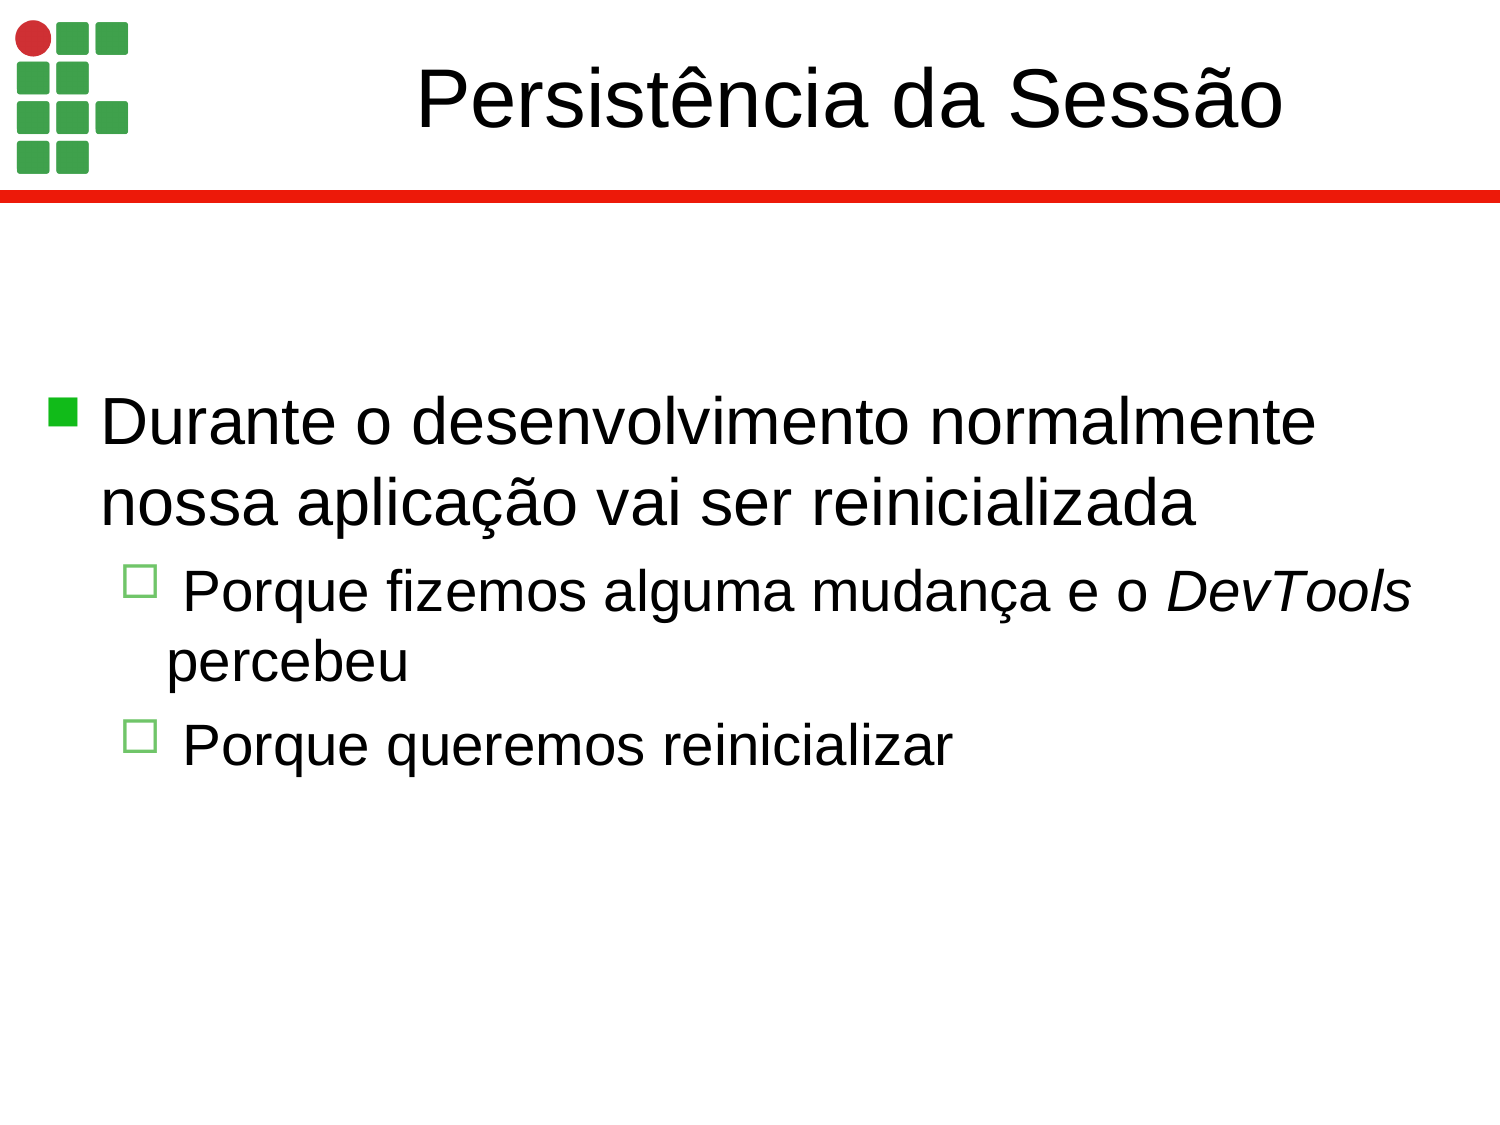

# Persistência da Sessão
Durante o desenvolvimento normalmente nossa aplicação vai ser reinicializada
 Porque fizemos alguma mudança e o DevTools percebeu
 Porque queremos reinicializar